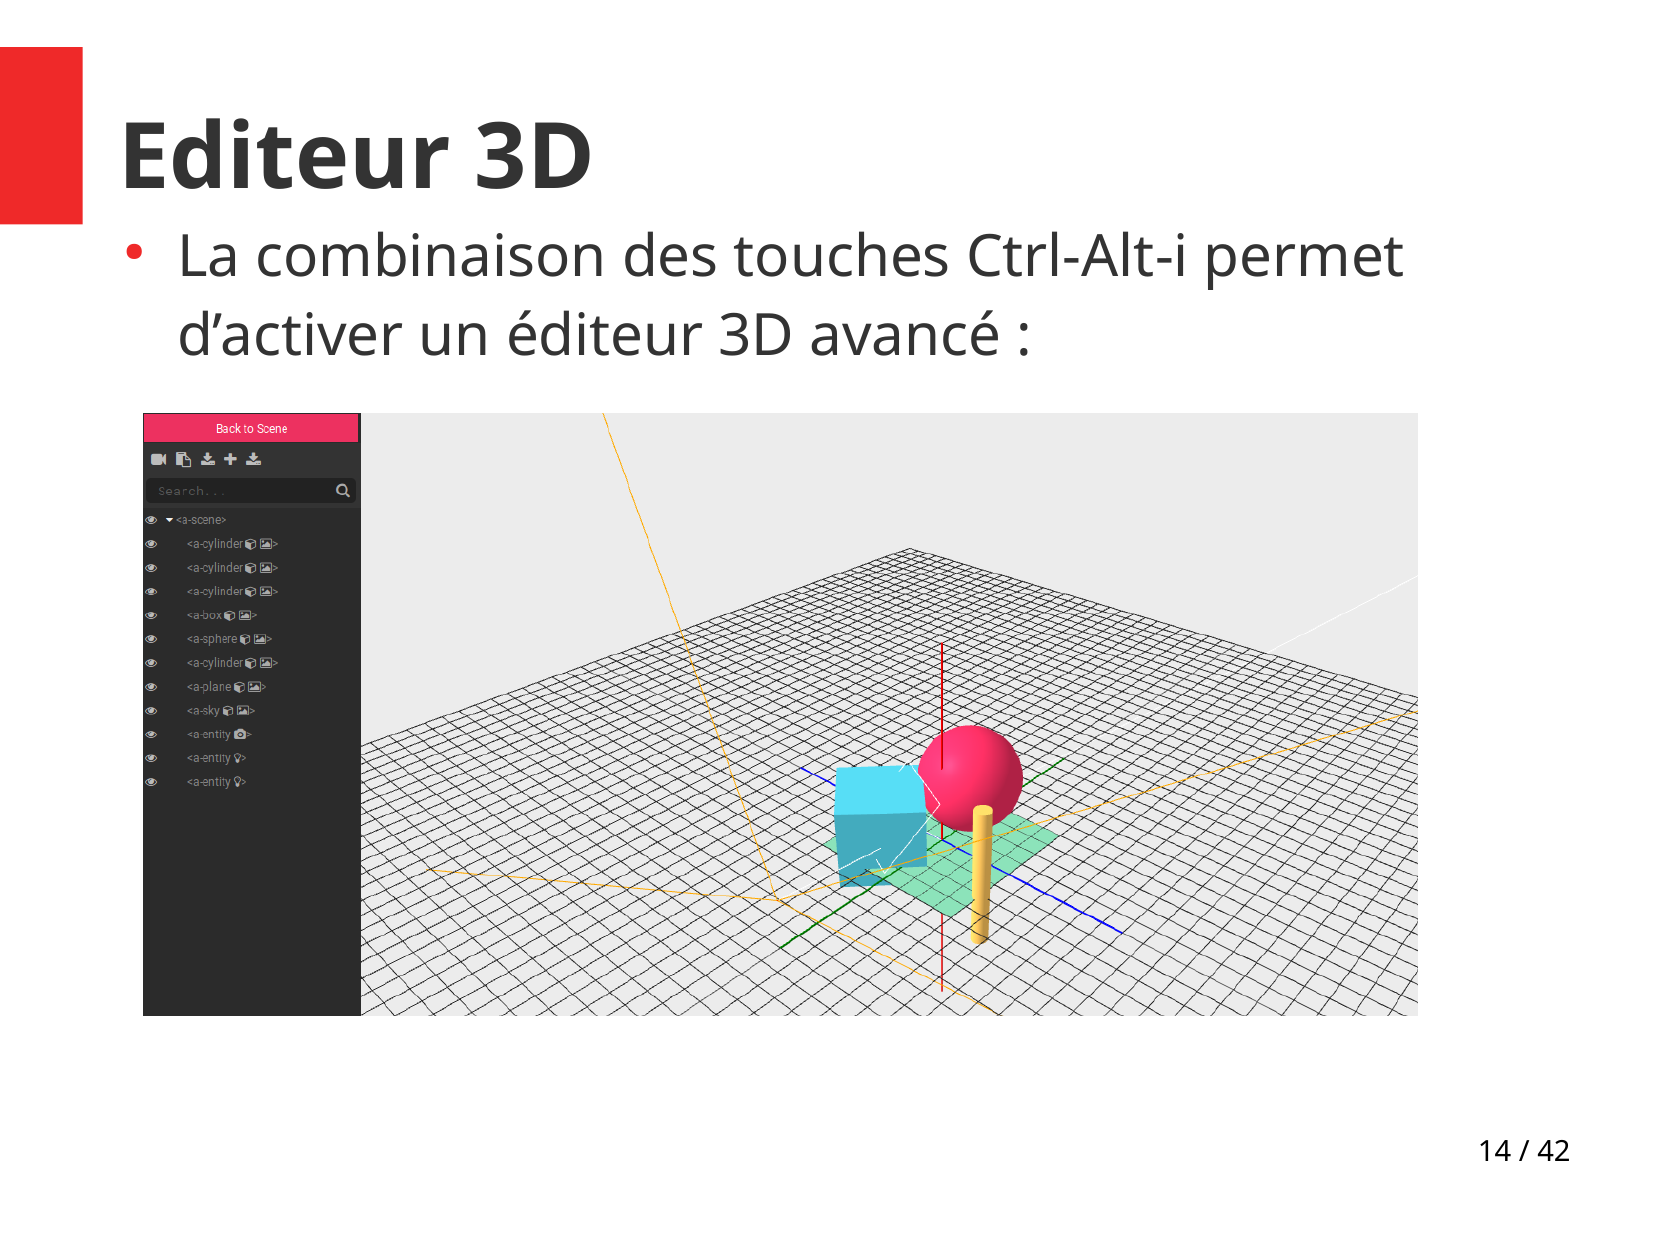

# Editeur 3D
La combinaison des touches Ctrl-Alt-i permet d’activer un éditeur 3D avancé :
14